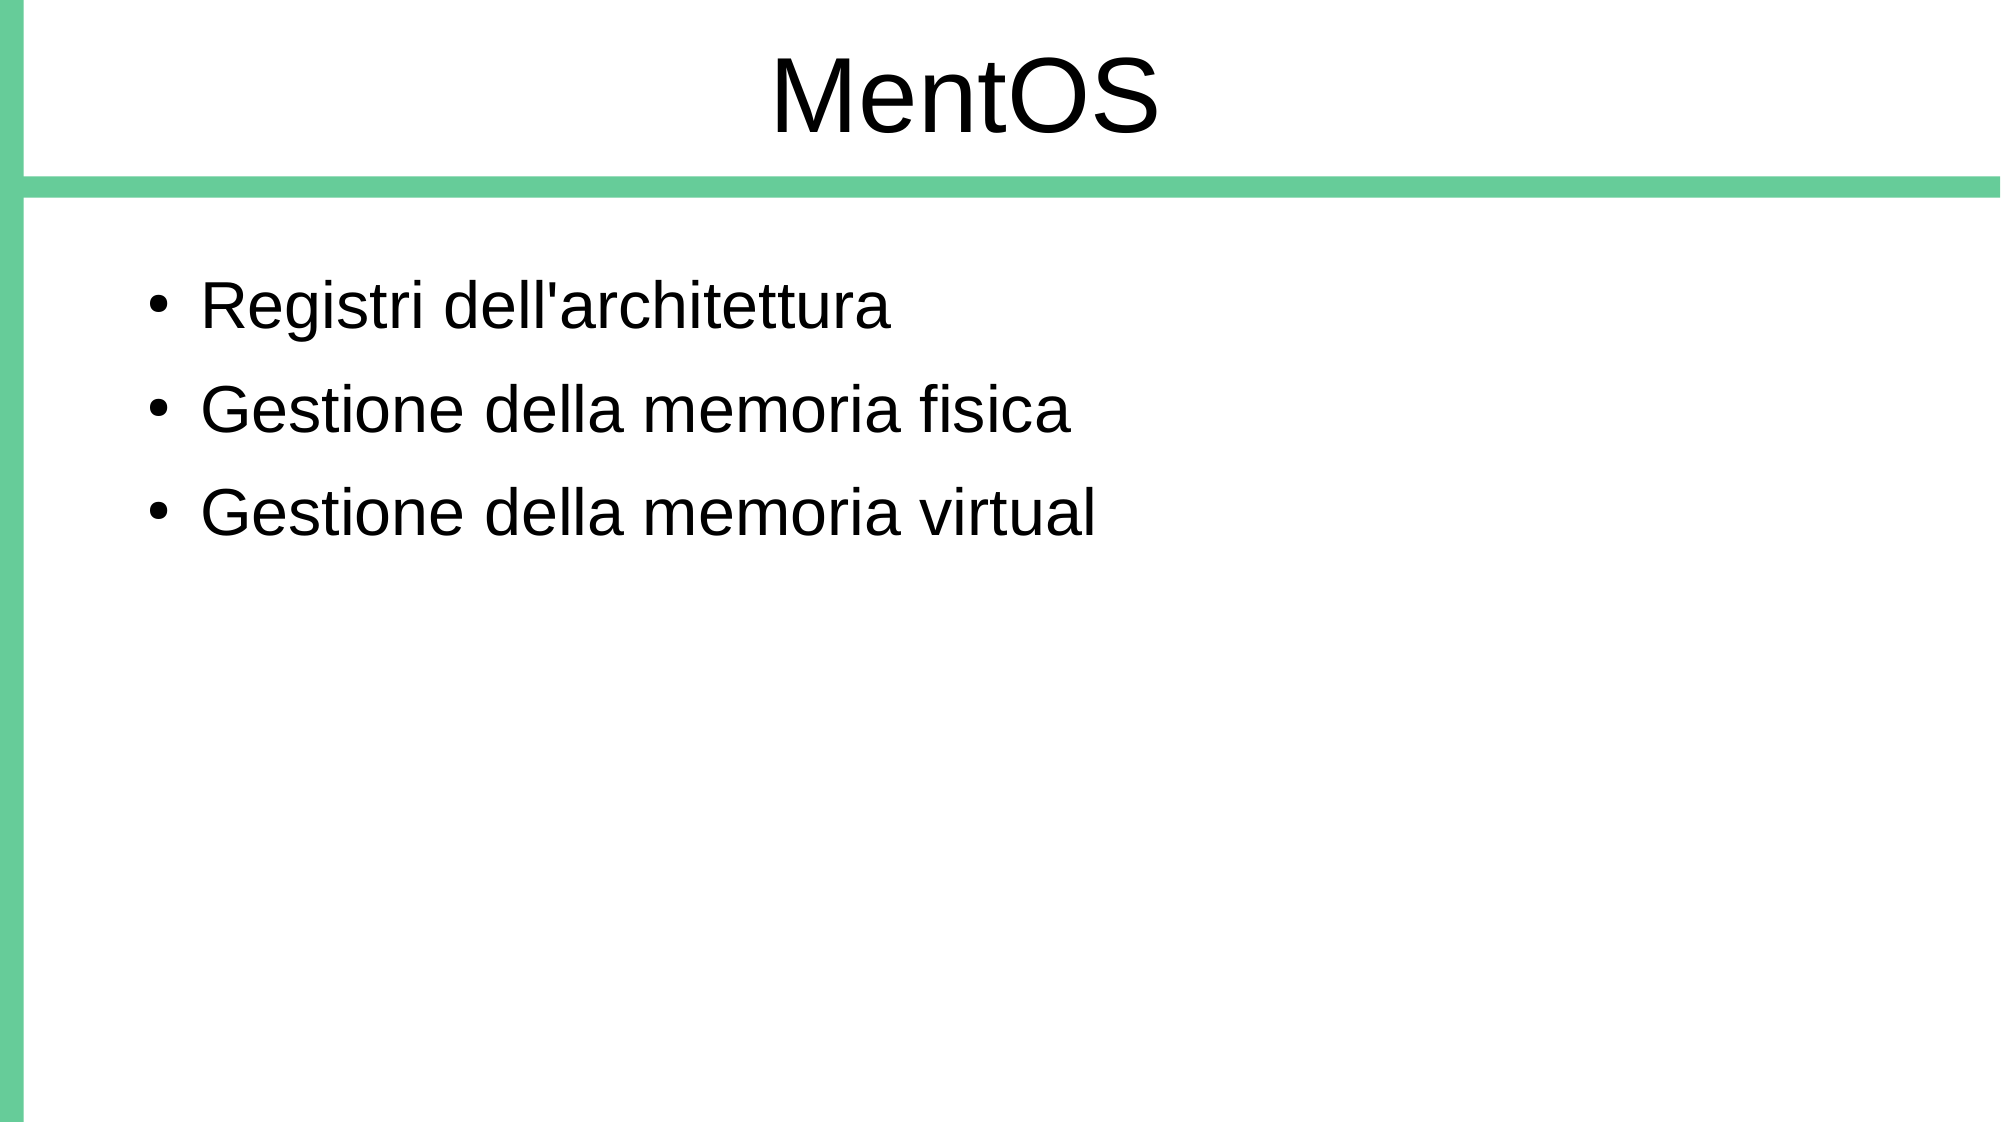

# MentOS
Registri dell'architettura
Gestione della memoria fisica
Gestione della memoria virtual